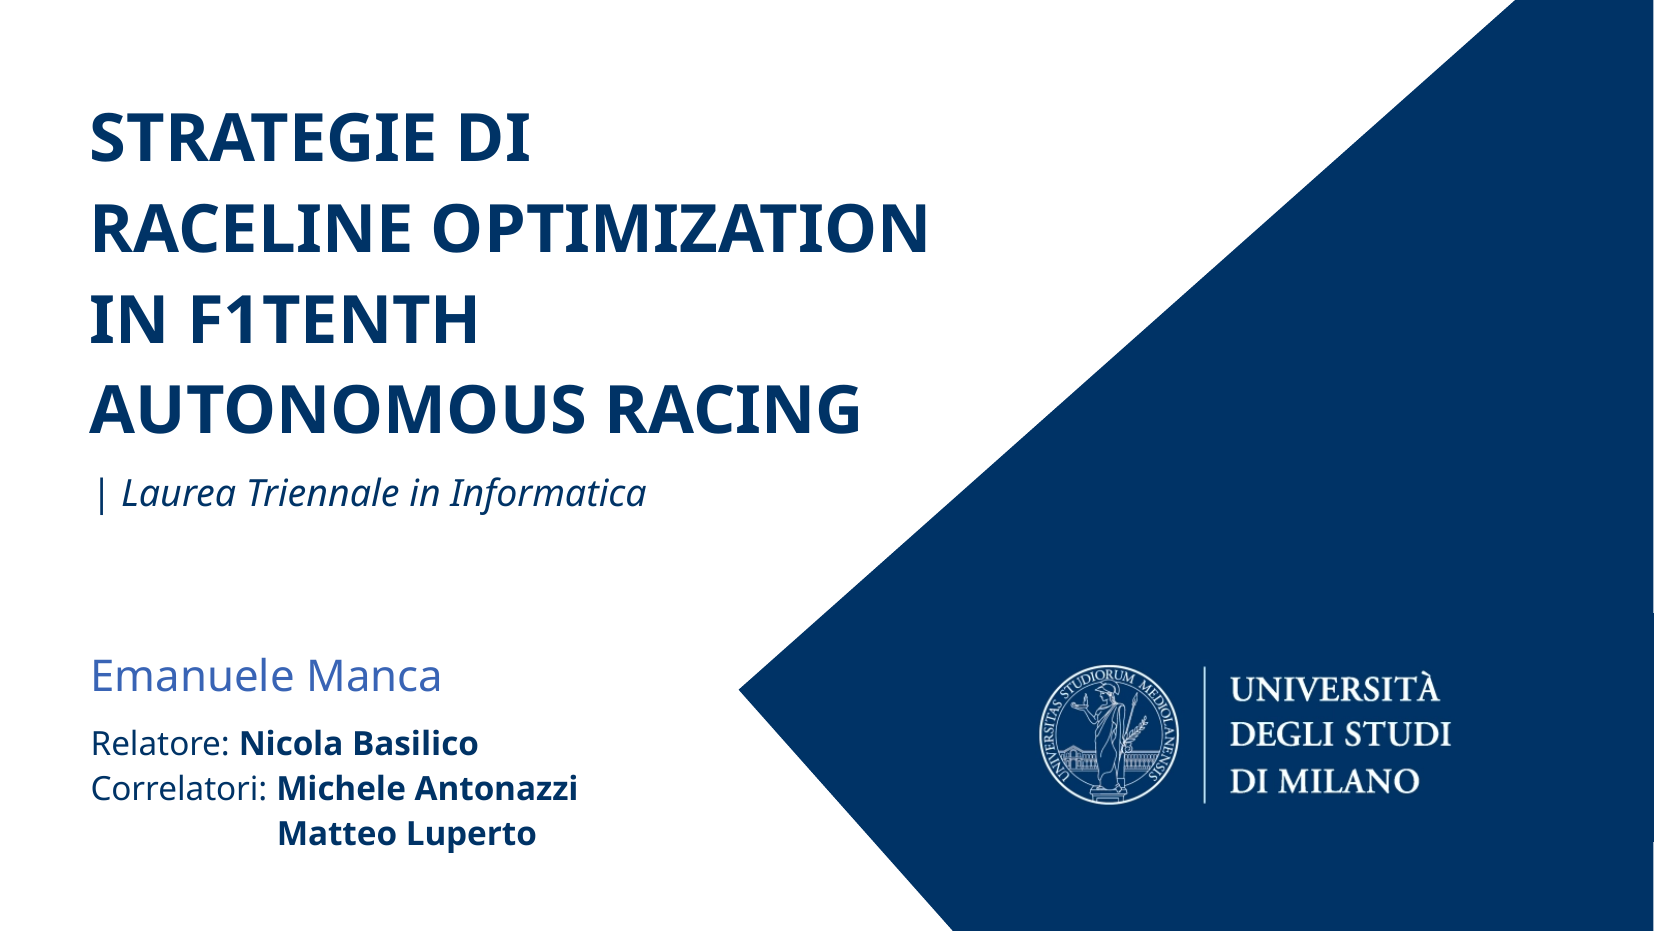

STRATEGIE DI
RACELINE OPTIMIZATION
IN F1TENTH
AUTONOMOUS RACING
| Laurea Triennale in Informatica
Emanuele Manca
Relatore: Nicola Basilico
Correlatori: Michele Antonazzi
Matteo Luperto